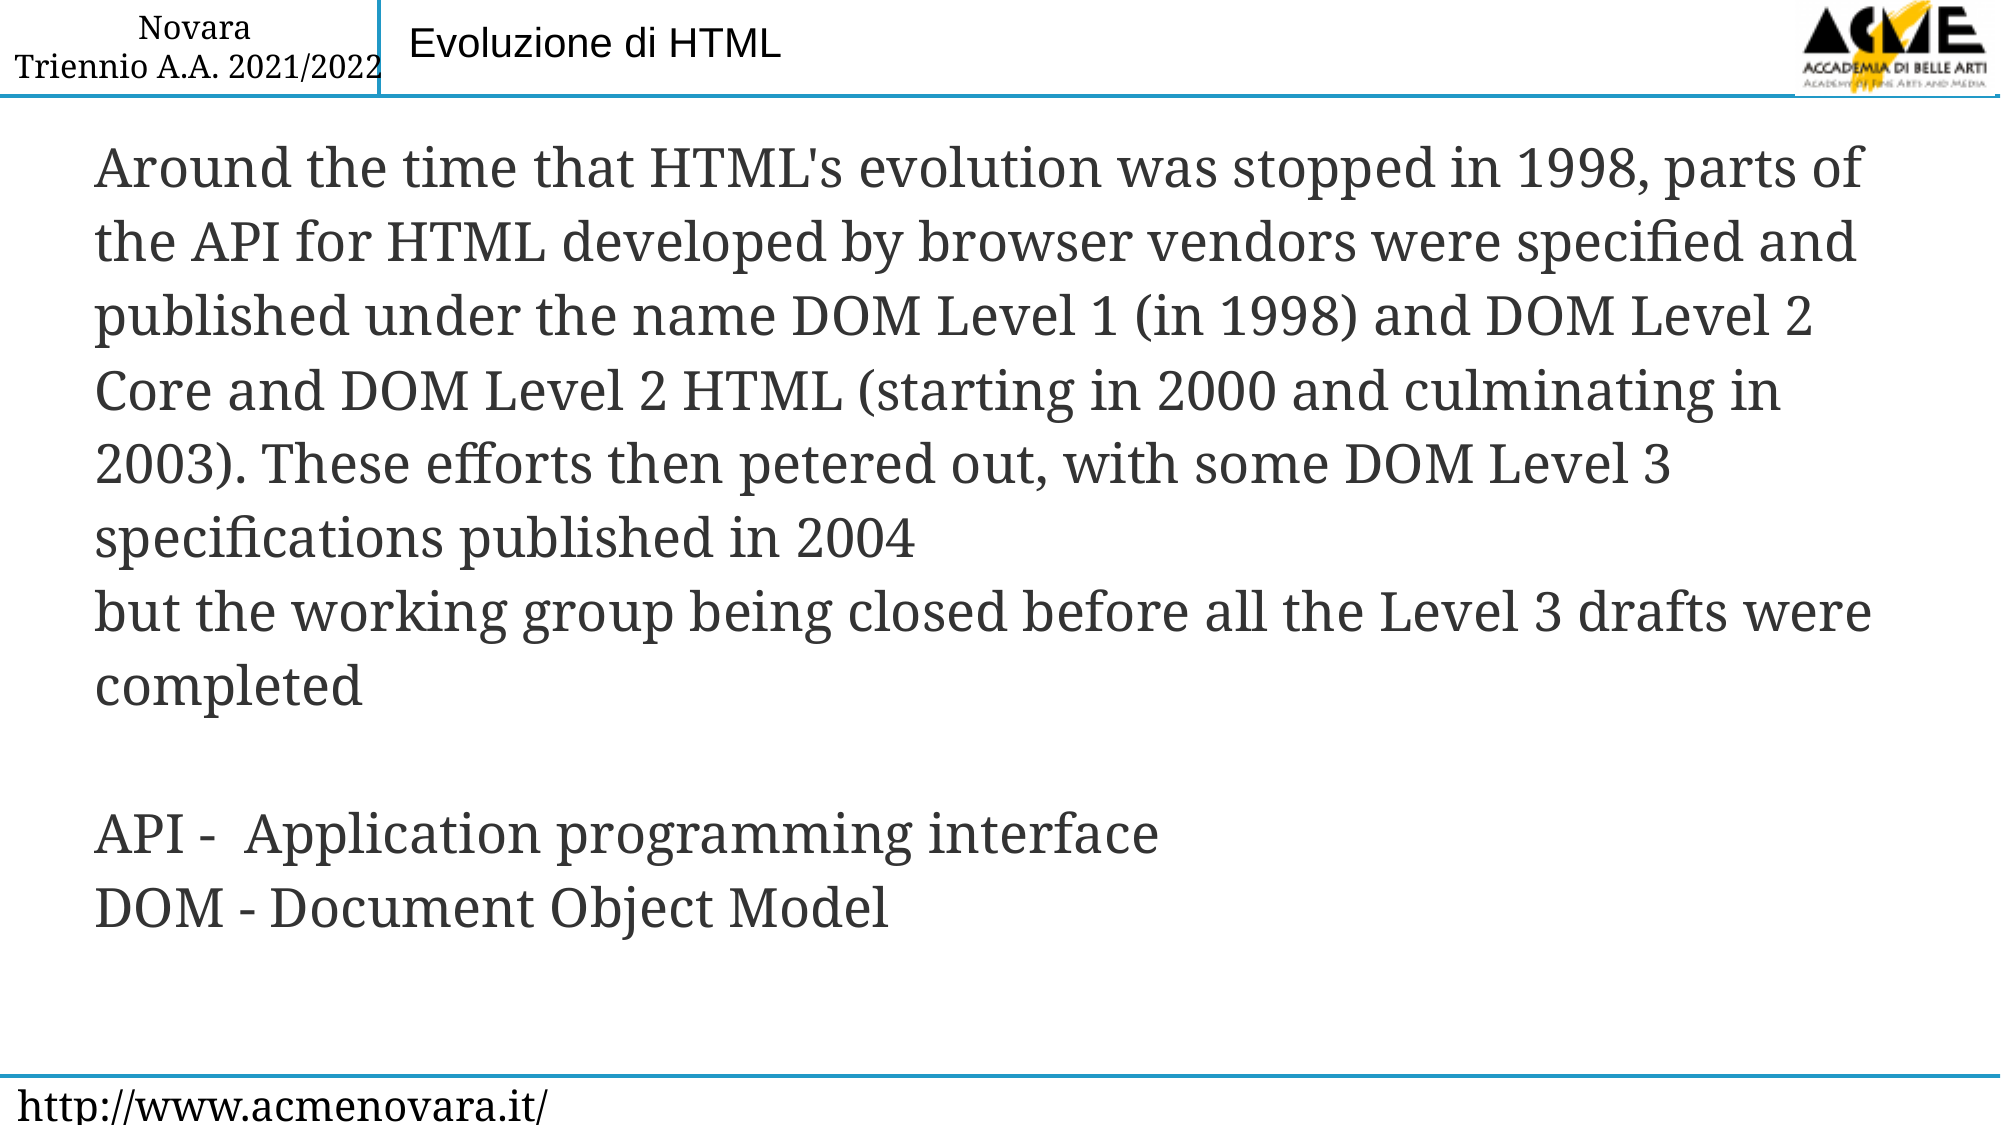

# Evoluzione di HTML
Around the time that HTML's evolution was stopped in 1998, parts of the API for HTML developed by browser vendors were specified and published under the name DOM Level 1 (in 1998) and DOM Level 2 Core and DOM Level 2 HTML (starting in 2000 and culminating in 2003). These efforts then petered out, with some DOM Level 3 specifications published in 2004
but the working group being closed before all the Level 3 drafts were completed
API - Application programming interface
DOM - Document Object Model